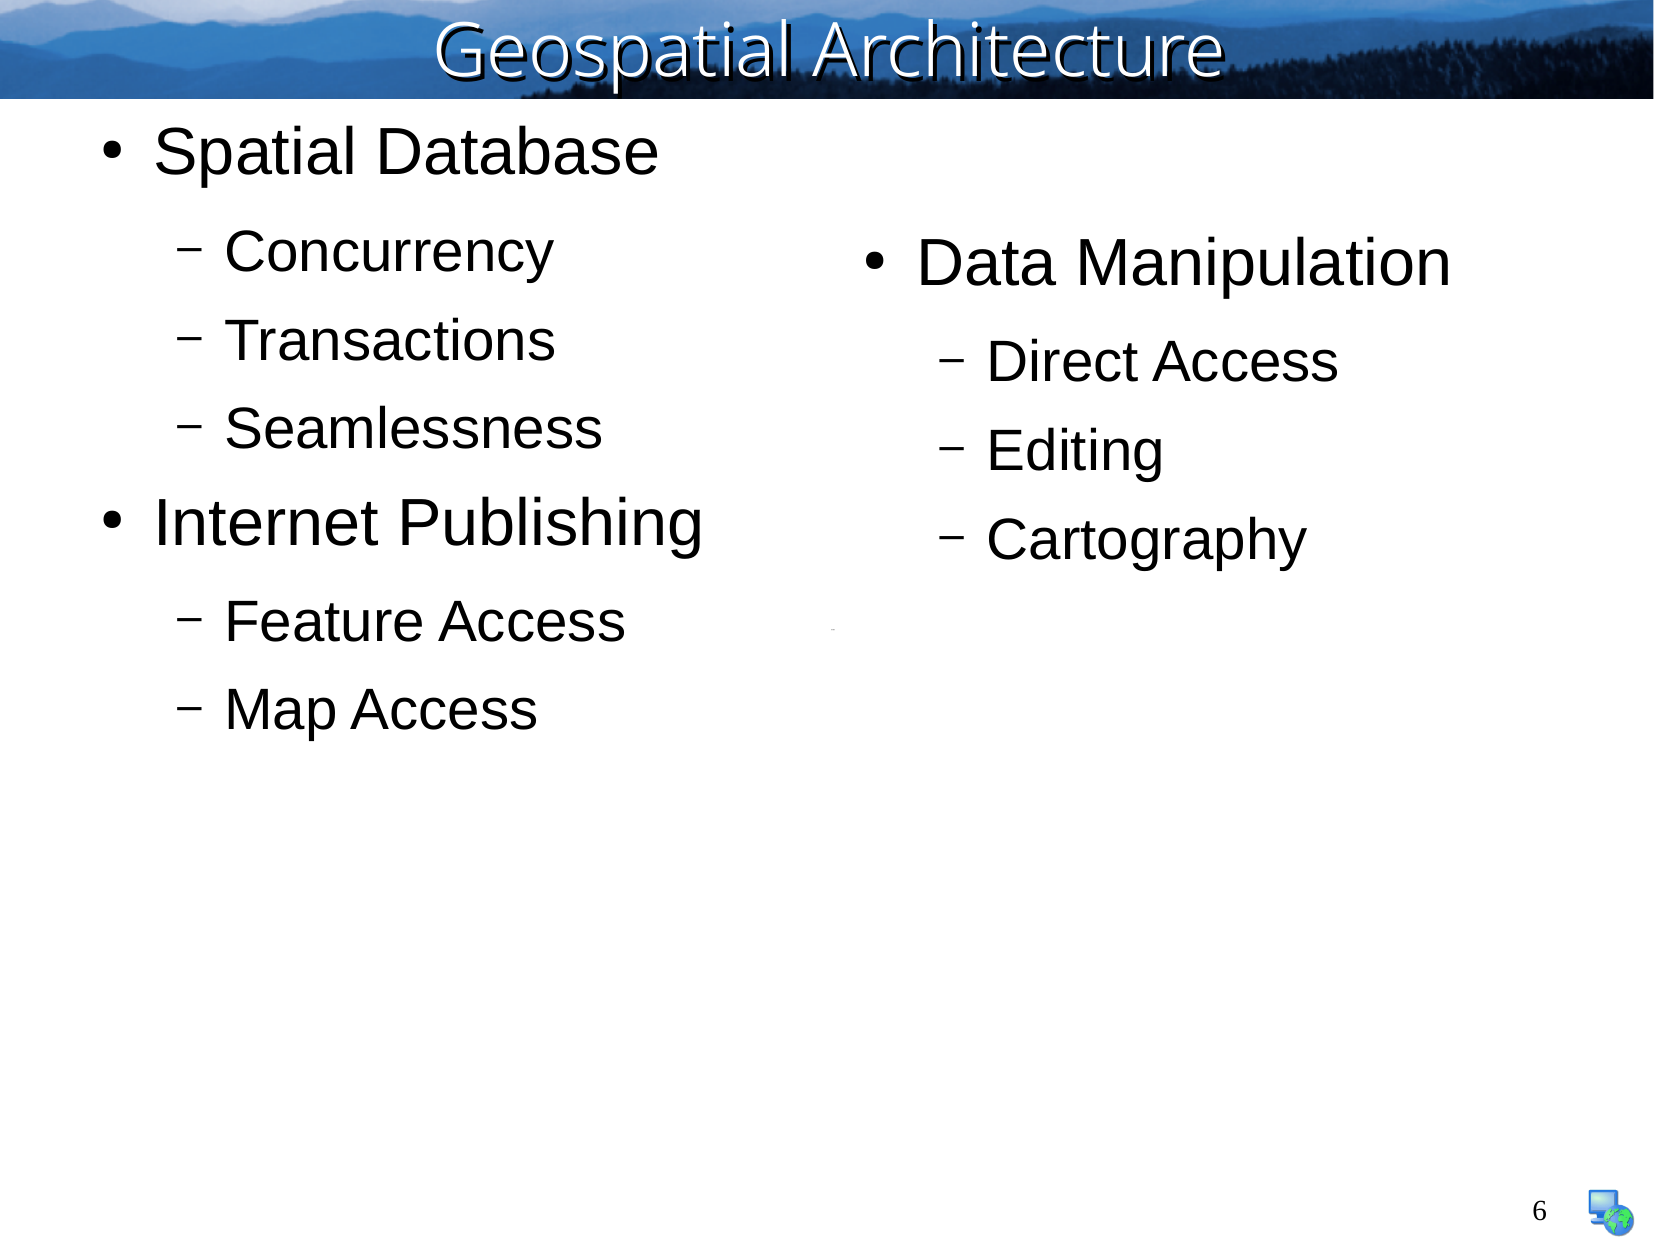

# Geospatial Architecture
Spatial Database
Concurrency
Transactions
Seamlessness
Internet Publishing
Feature Access
Map Access
Data Manipulation
Direct Access
Editing
Cartography
6